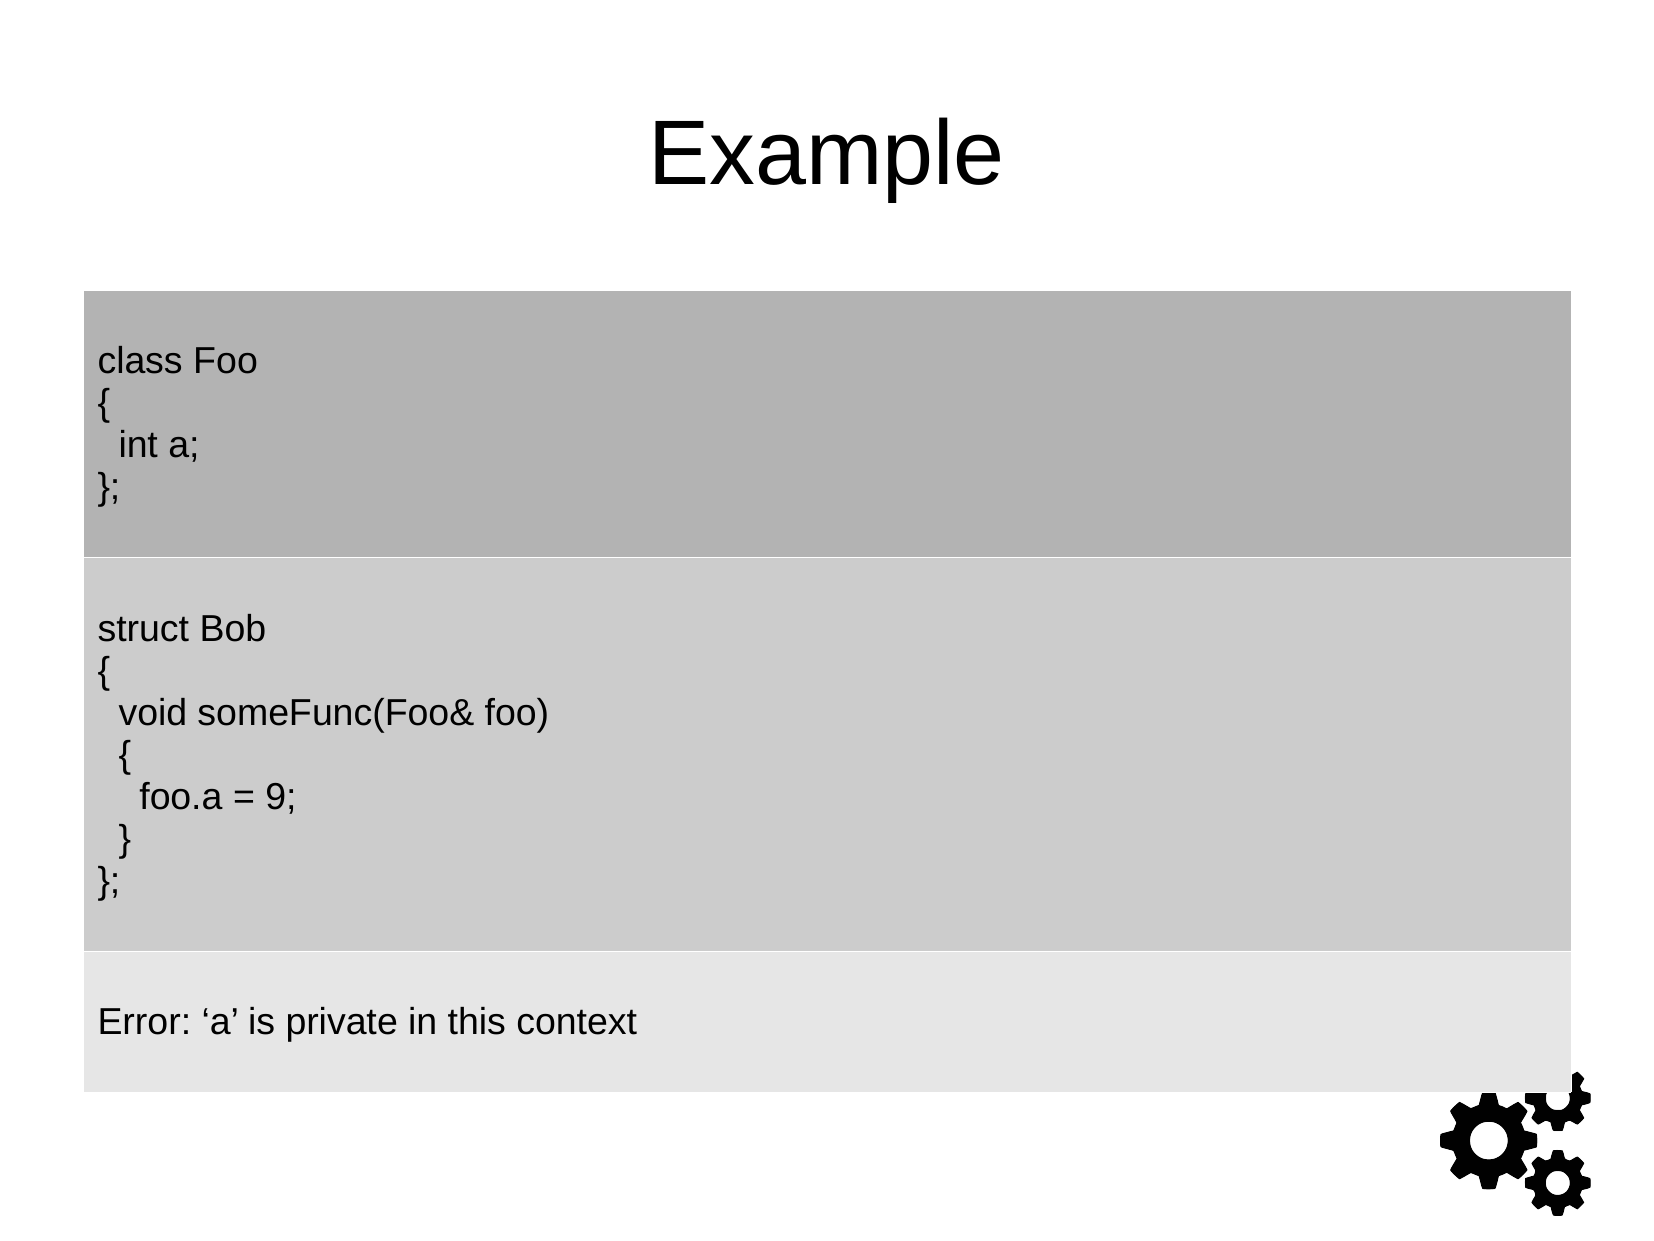

# Example
| class Foo { int a; }; |
| --- |
| struct Bob { void someFunc(Foo& foo) { foo.a = 9; } }; |
| Error: ‘a’ is private in this context |